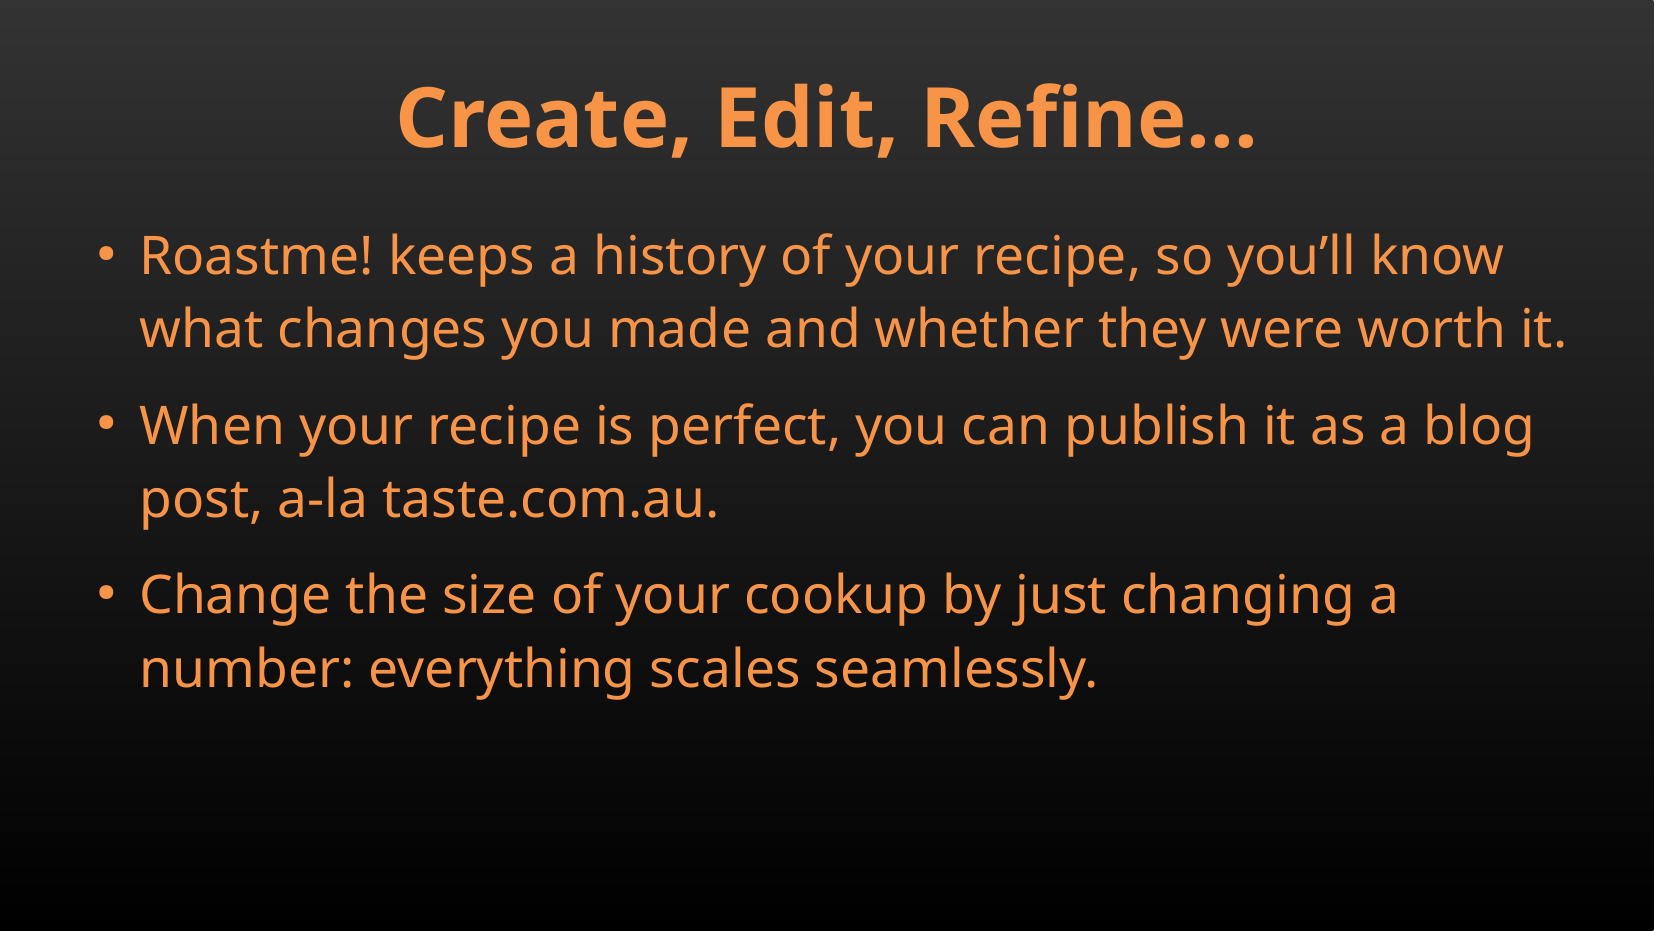

# Create, Edit, Refine...
Roastme! keeps a history of your recipe, so you’ll know what changes you made and whether they were worth it.
When your recipe is perfect, you can publish it as a blog post, a-la taste.com.au.
Change the size of your cookup by just changing a number: everything scales seamlessly.